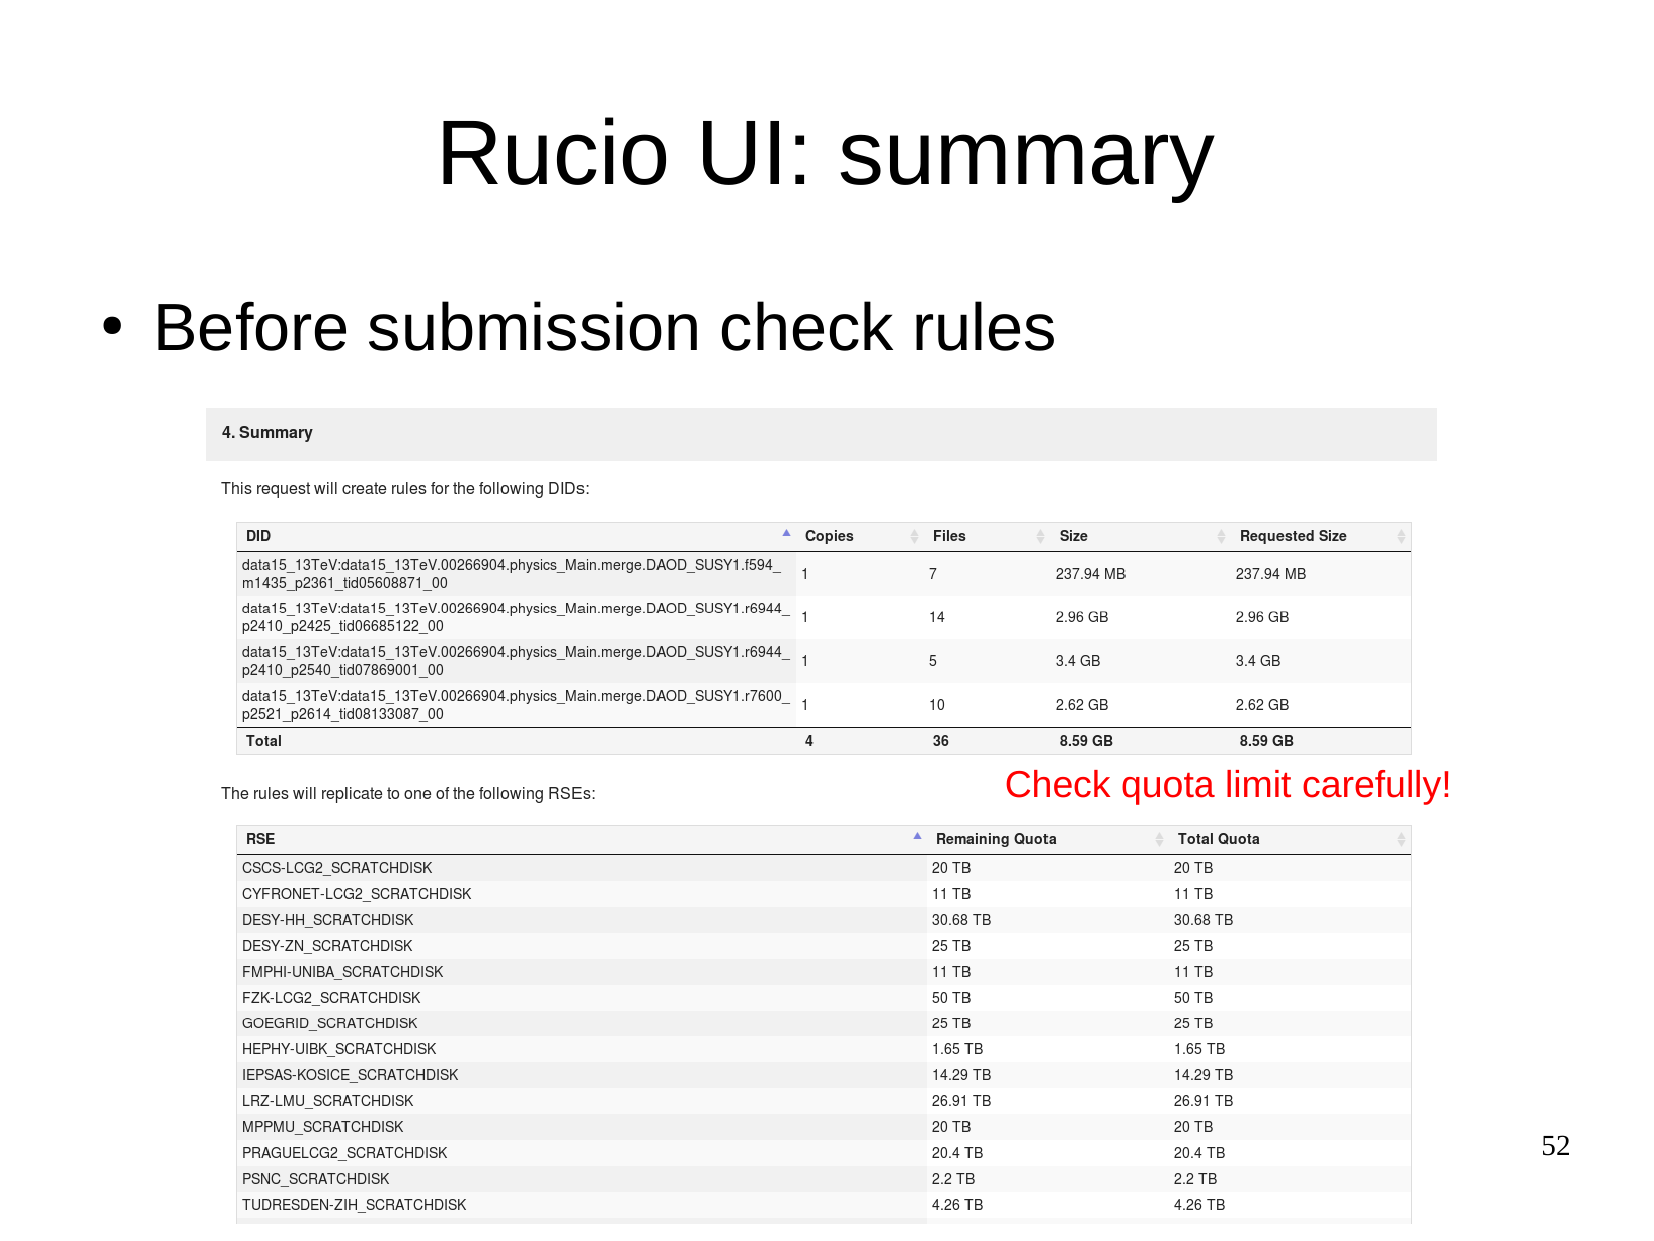

# Rucio UI: summary
Before submission check rules
Check quota limit carefully!
ATLAS-D Physics Meeting 2017
52